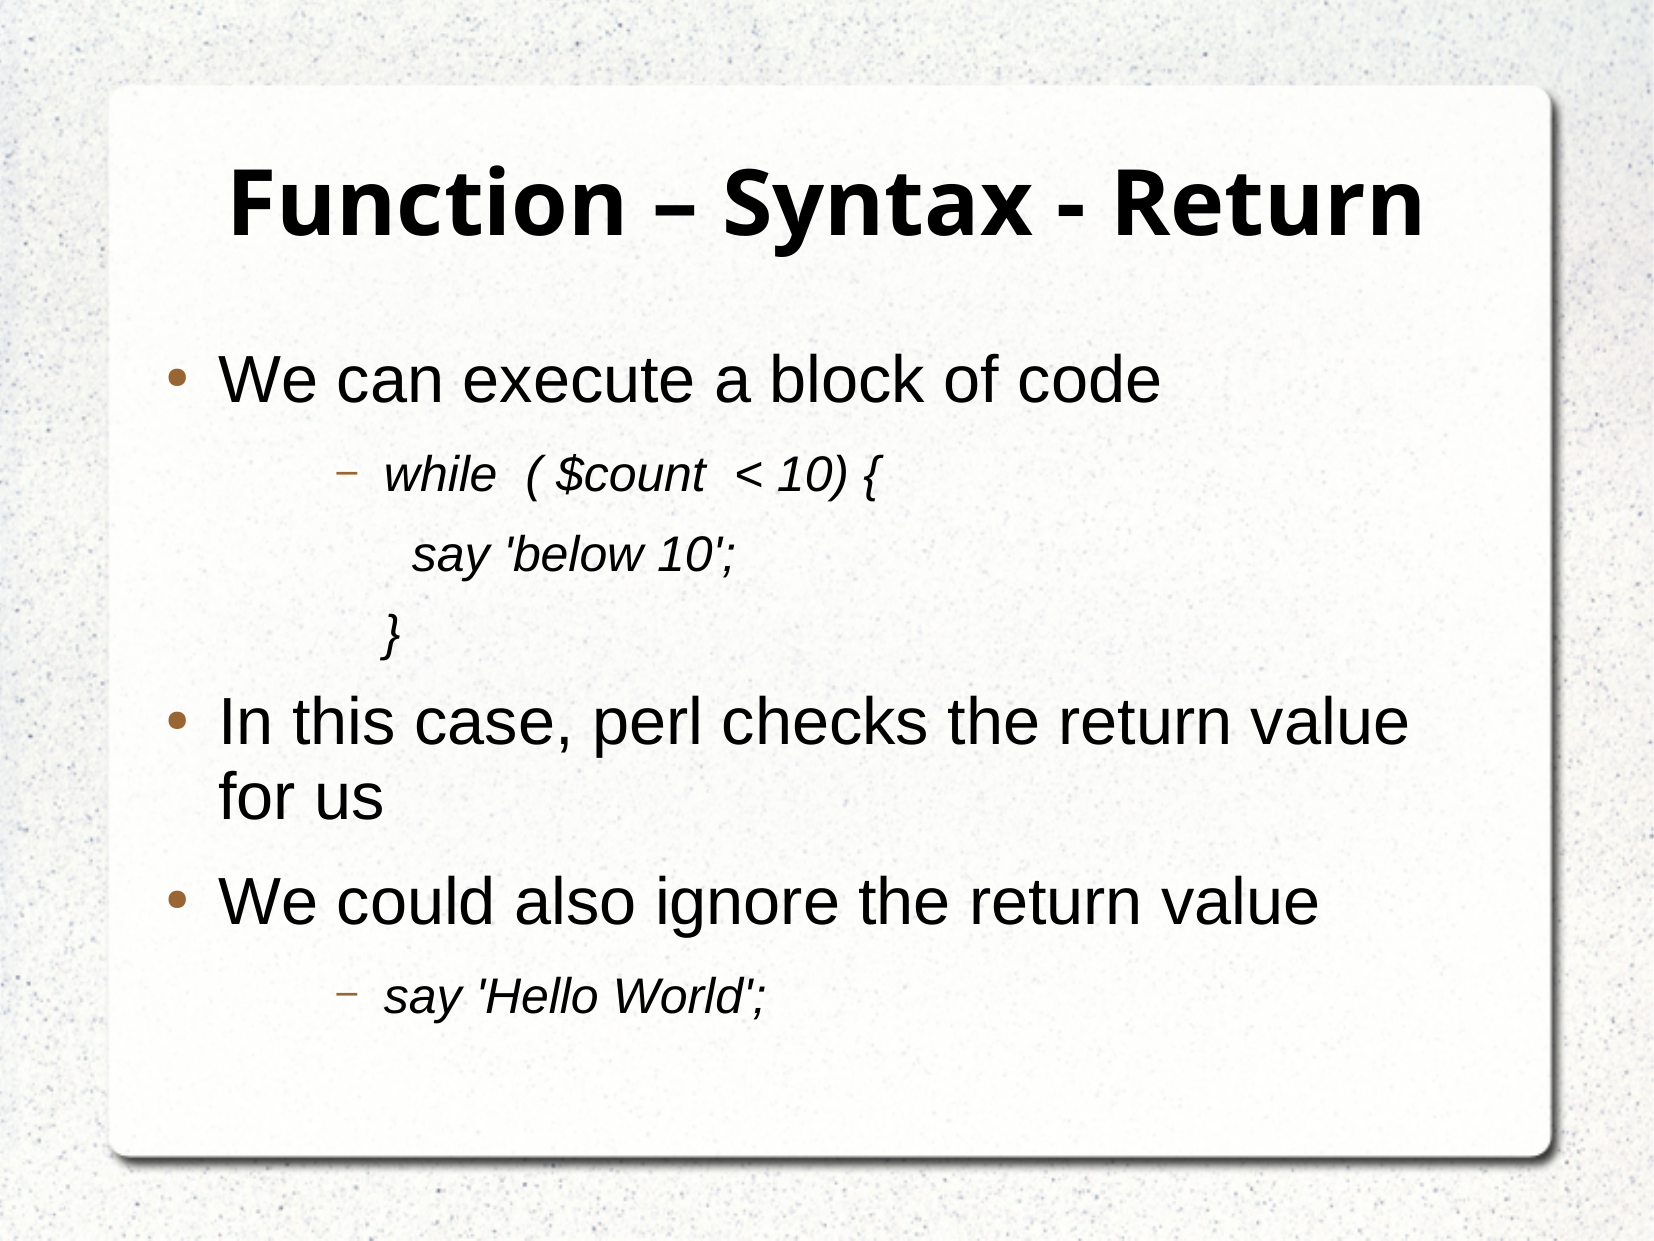

# Function – Syntax - Return
We can execute a block of code
while ( $count < 10) {
 say 'below 10';
}
In this case, perl checks the return value for us
We could also ignore the return value
say 'Hello World';